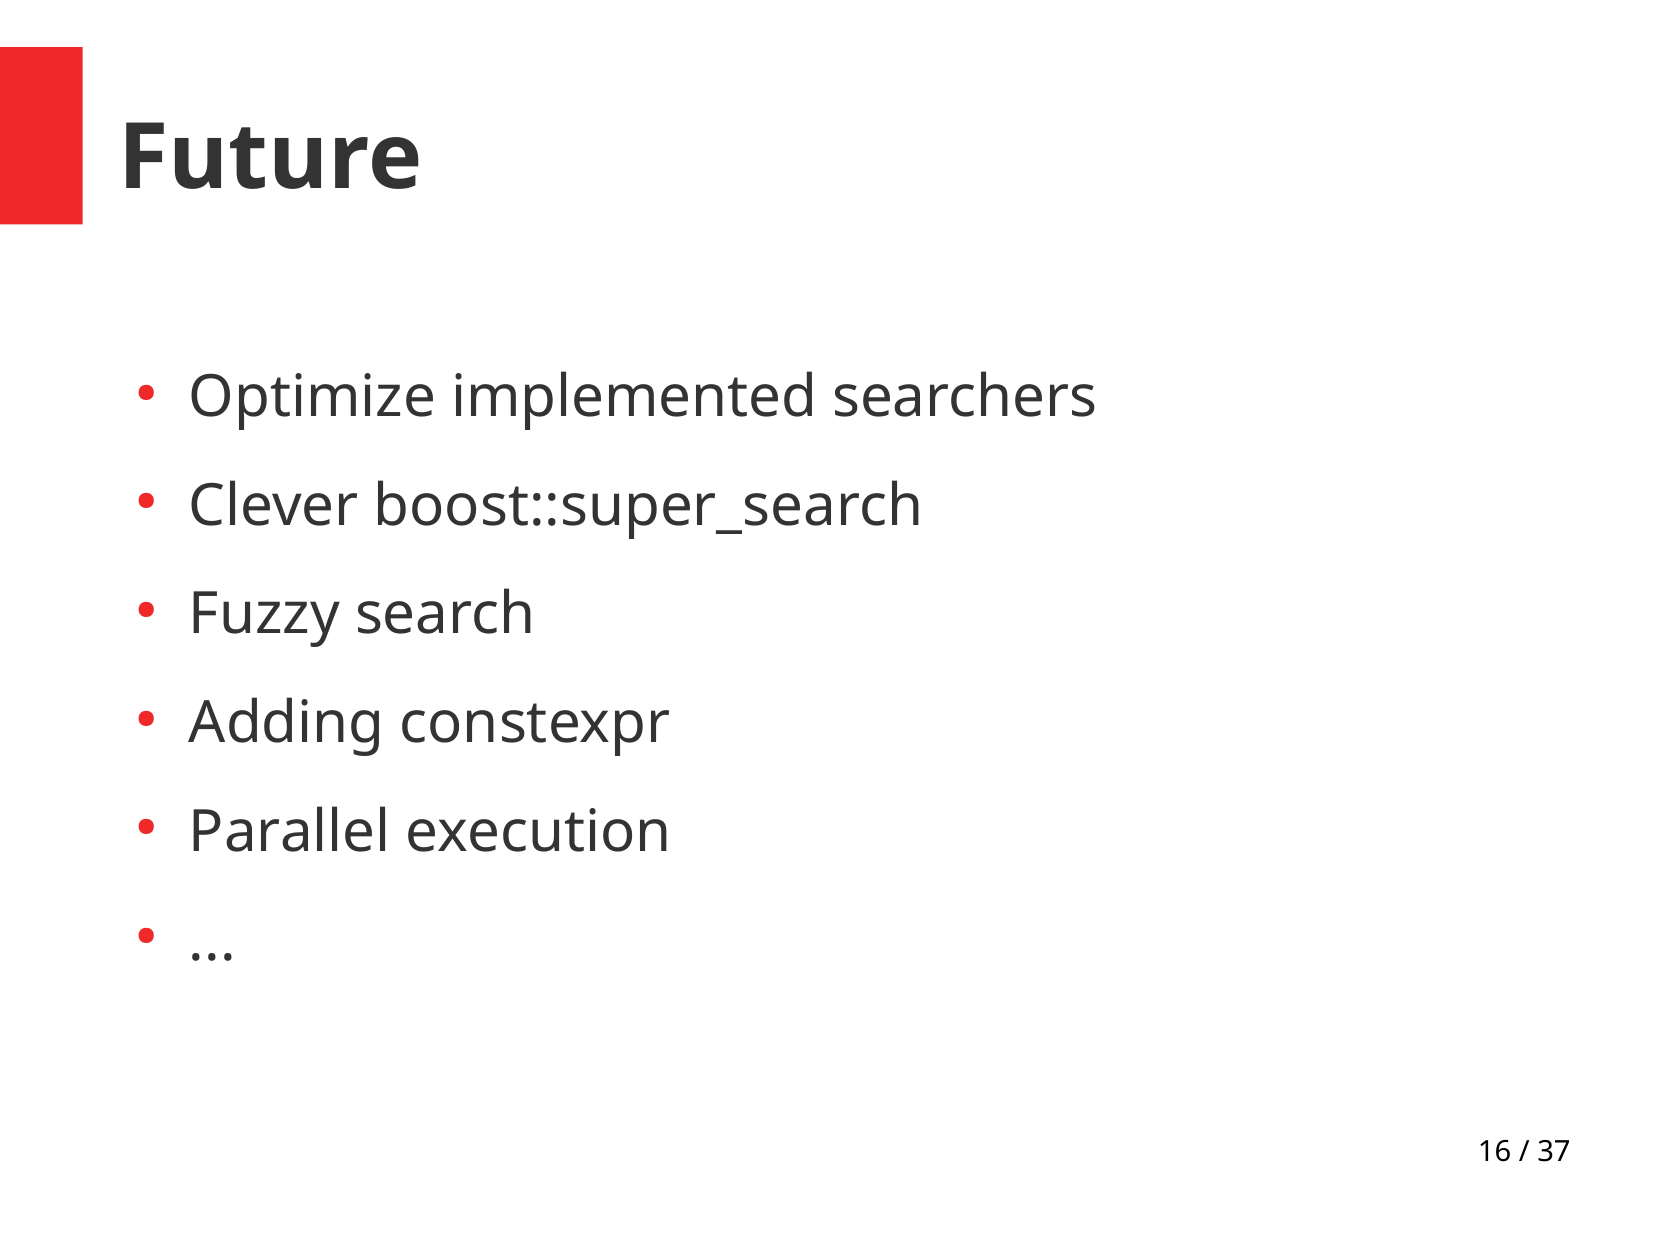

# Future
Optimize implemented searchers
Clever boost::super_search
Fuzzy search
Adding constexpr
Parallel execution
...
16